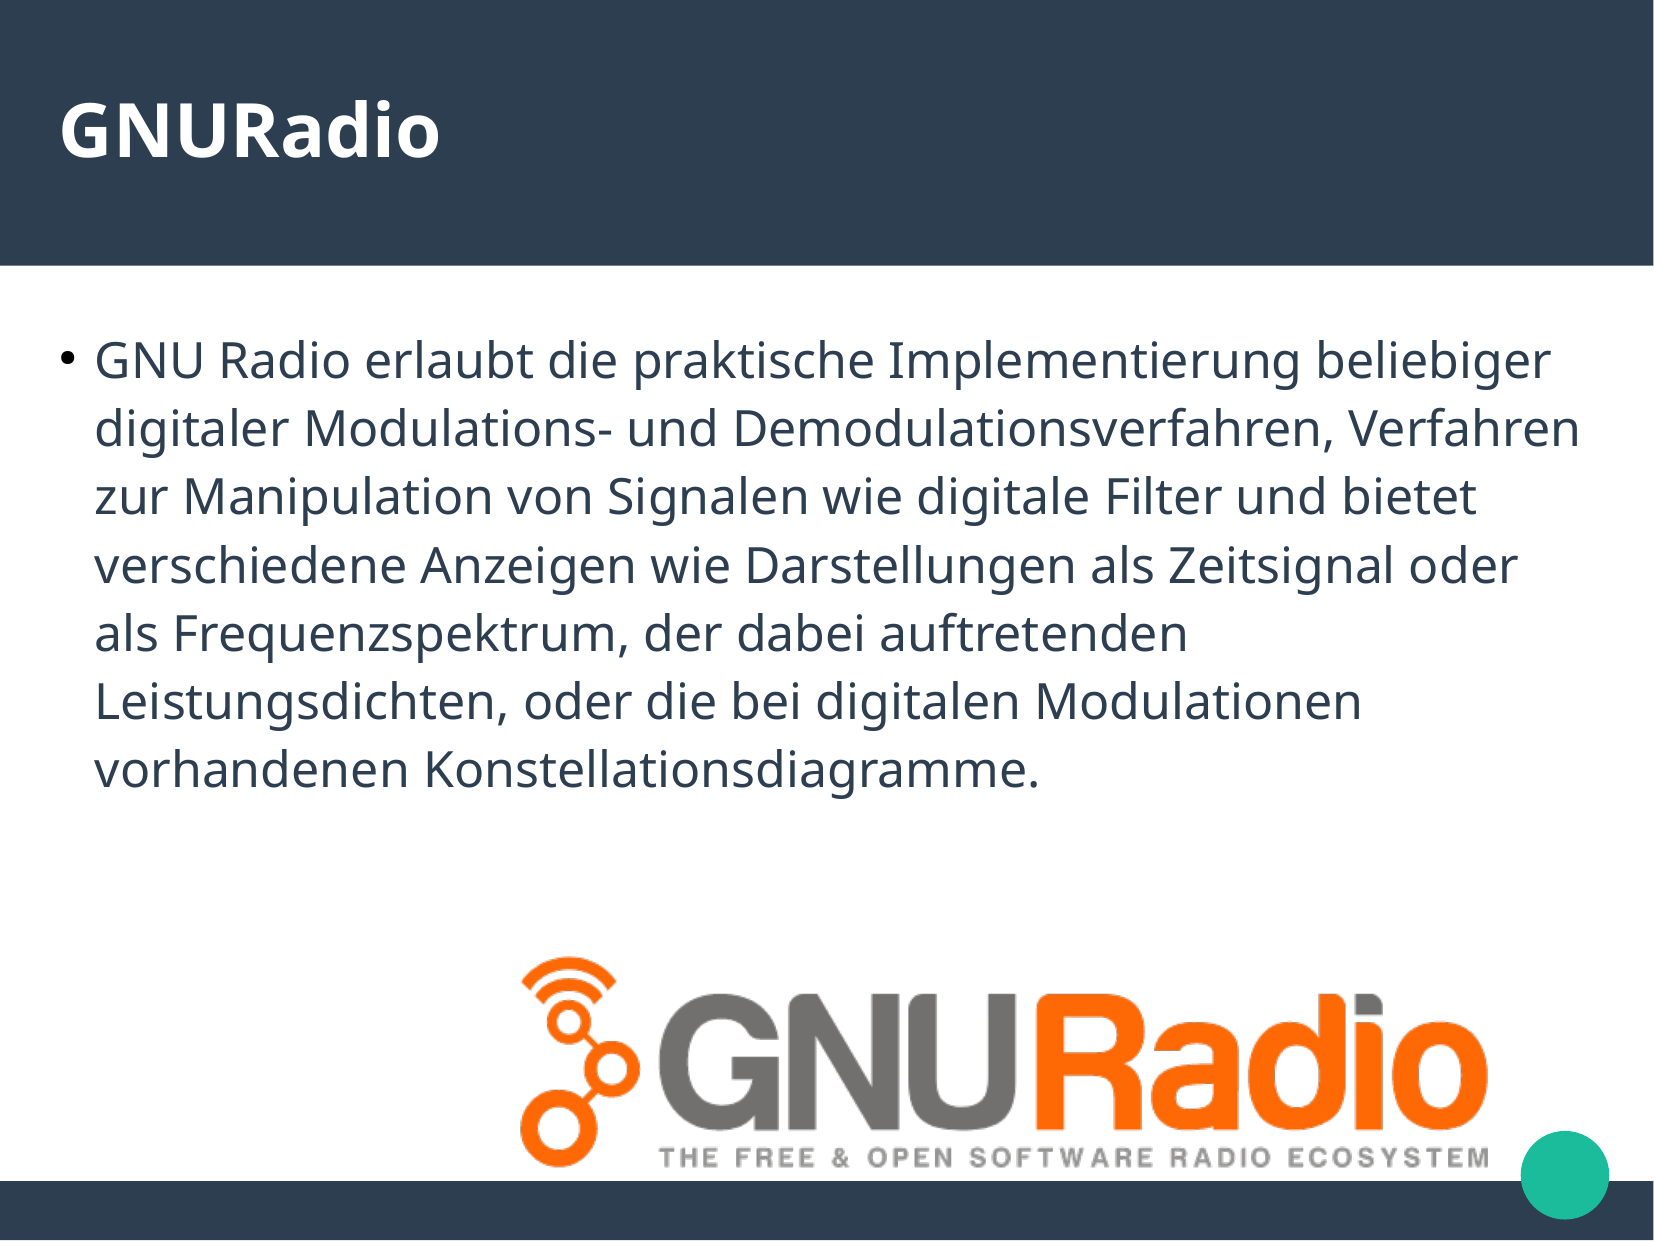

# GNURadio
GNU Radio erlaubt die praktische Implementierung beliebiger digitaler Modulations- und Demodulationsverfahren, Verfahren zur Manipulation von Signalen wie digitale Filter und bietet verschiedene Anzeigen wie Darstellungen als Zeitsignal oder als Frequenzspektrum, der dabei auftretenden Leistungsdichten, oder die bei digitalen Modulationen vorhandenen Konstellationsdiagramme.